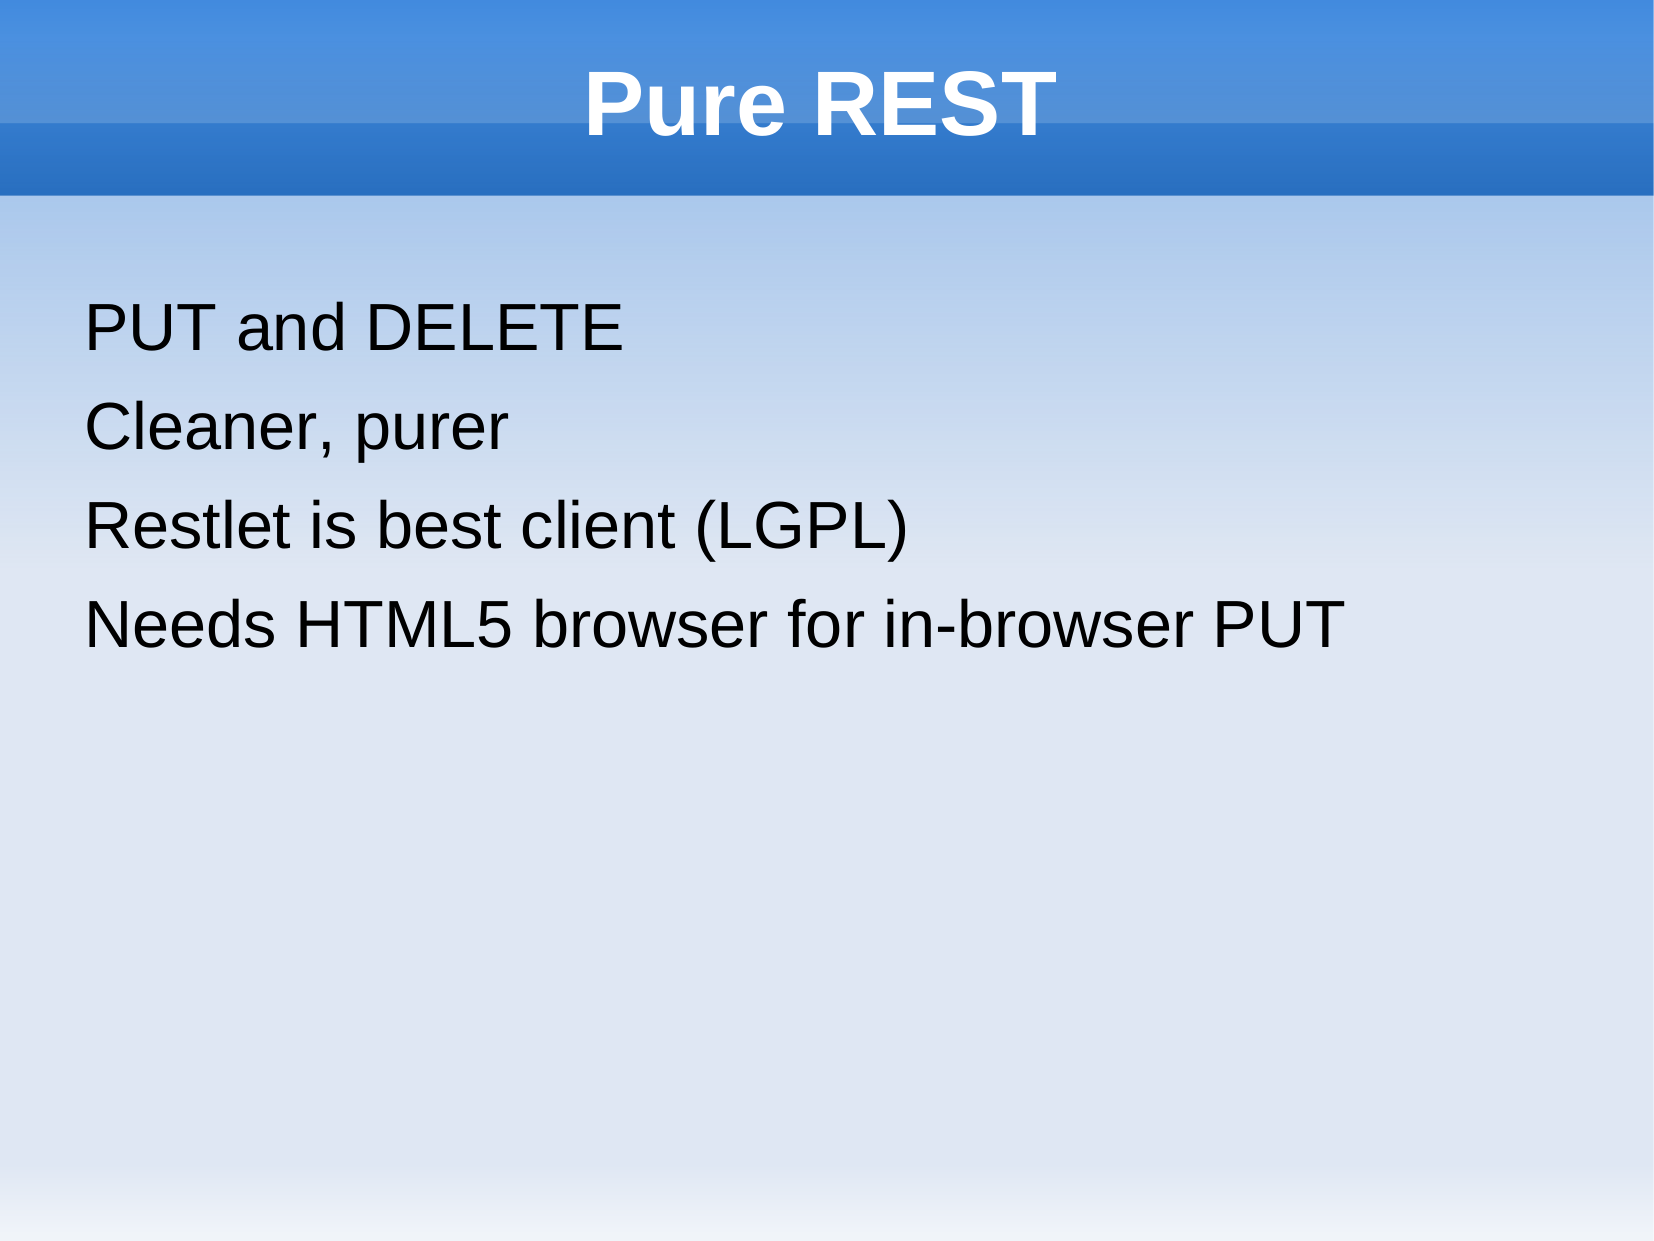

# Pure REST
PUT and DELETE
Cleaner, purer
Restlet is best client (LGPL)
Needs HTML5 browser for in-browser PUT